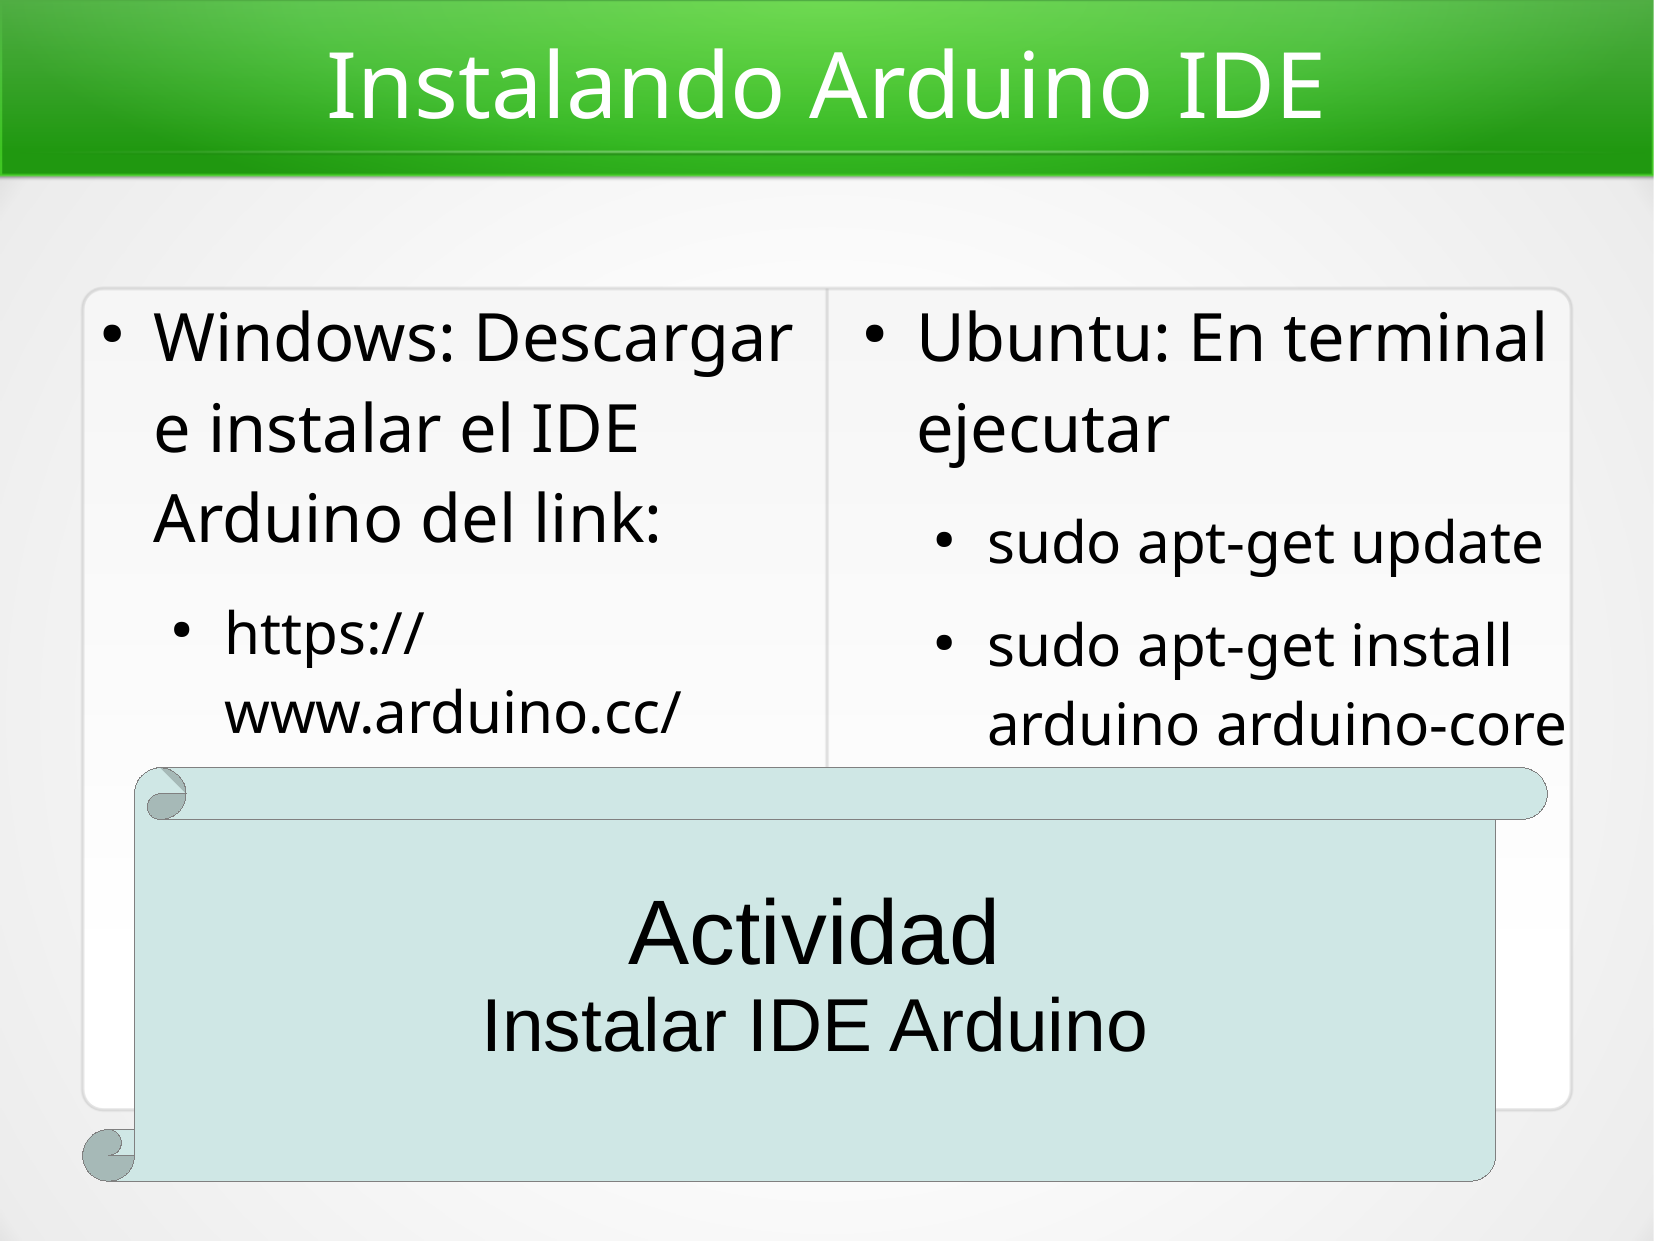

# Instalando Arduino IDE
Windows: Descargar e instalar el IDE Arduino del link:
https://www.arduino.cc/en/Main/Software
Ubuntu: En terminal ejecutar
sudo apt-get update
sudo apt-get install arduino arduino-core
Actividad
Instalar IDE Arduino